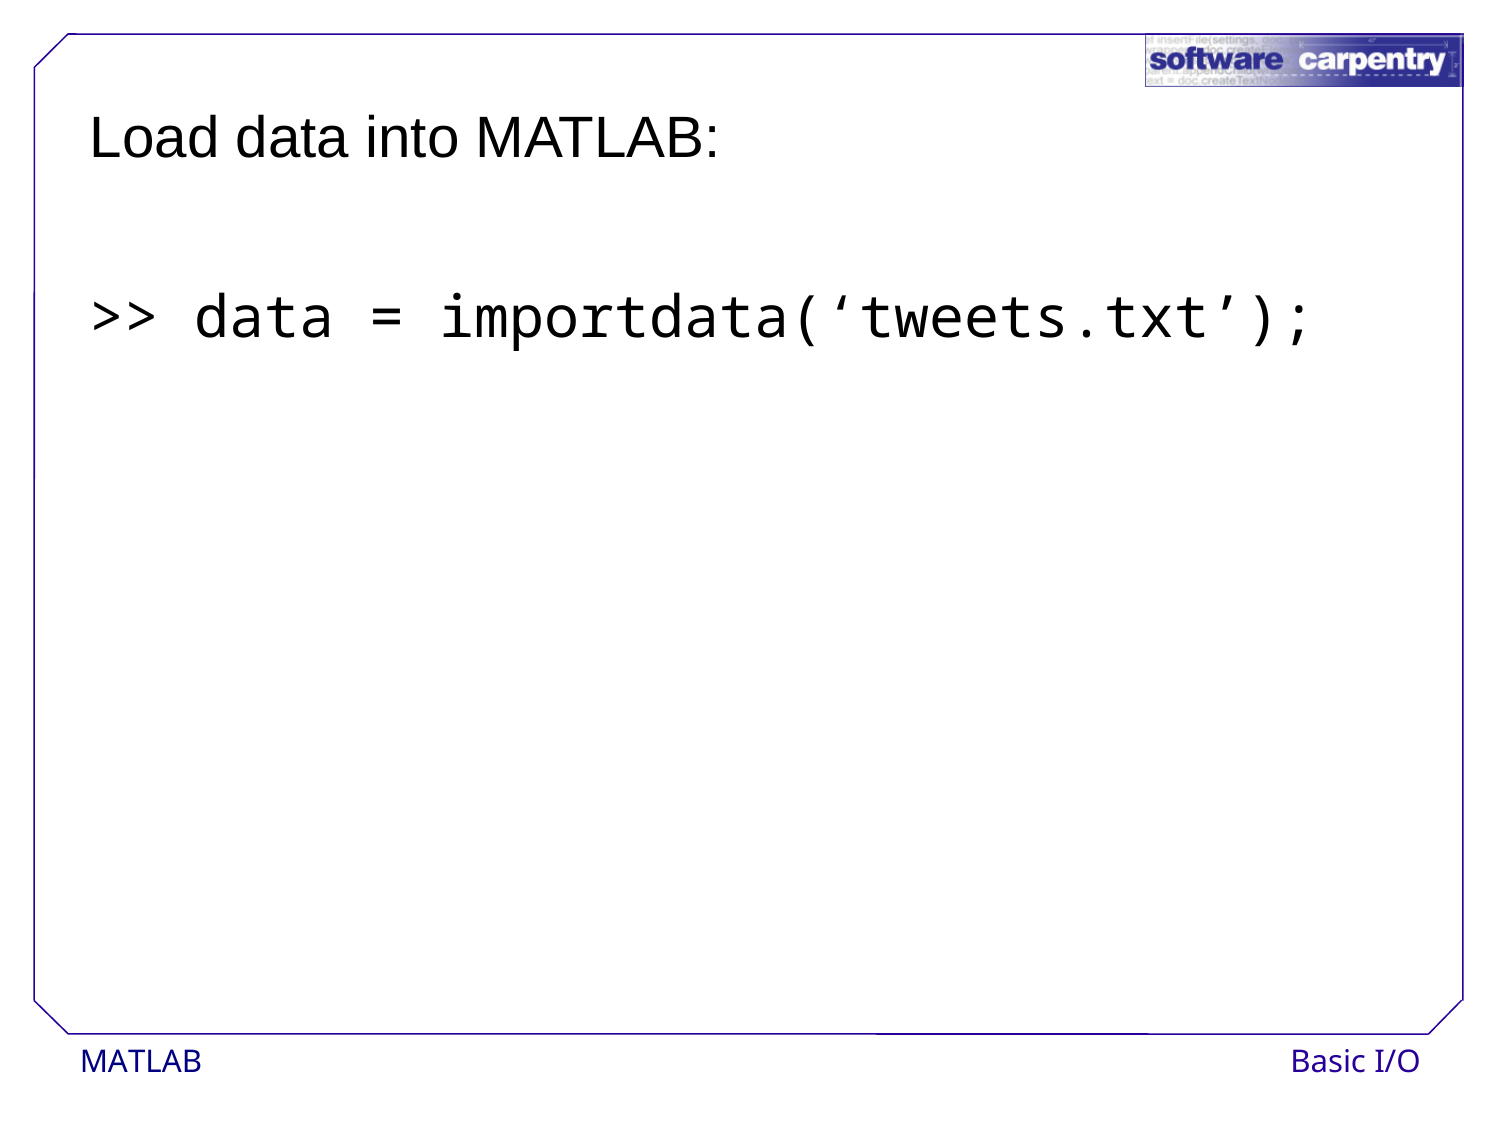

# Load data into MATLAB:
>> data = importdata(‘tweets.txt’);